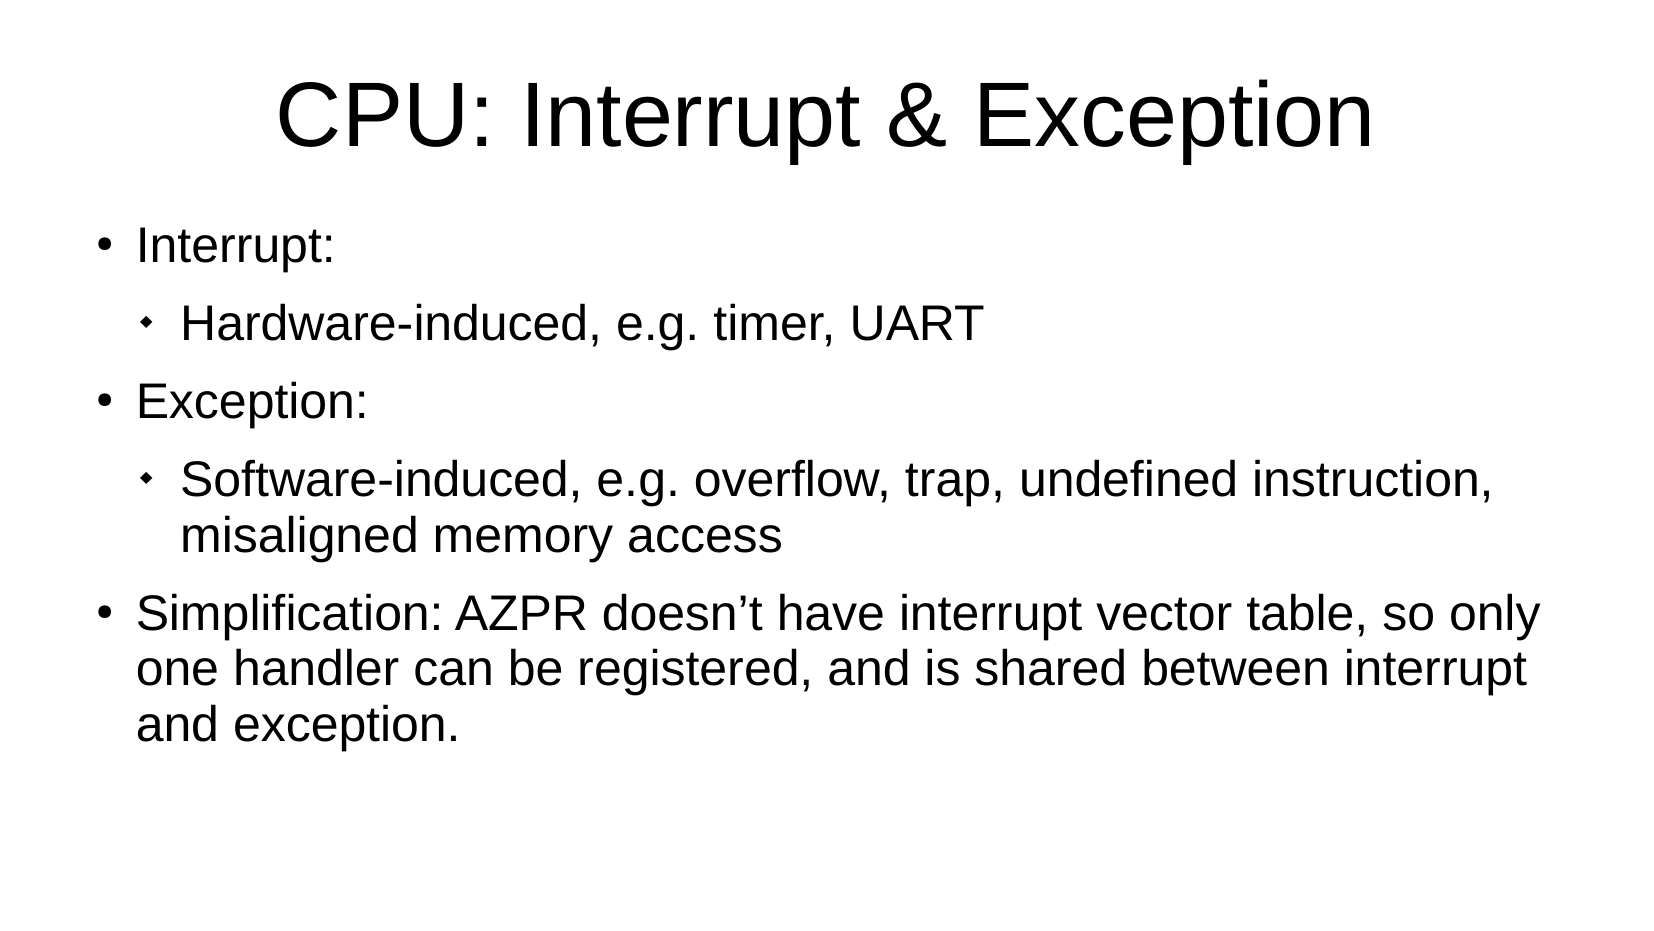

# CPU: Interrupt & Exception
Interrupt:
Hardware-induced, e.g. timer, UART
Exception:
Software-induced, e.g. overflow, trap, undefined instruction, misaligned memory access
Simplification: AZPR doesn’t have interrupt vector table, so only one handler can be registered, and is shared between interrupt and exception.